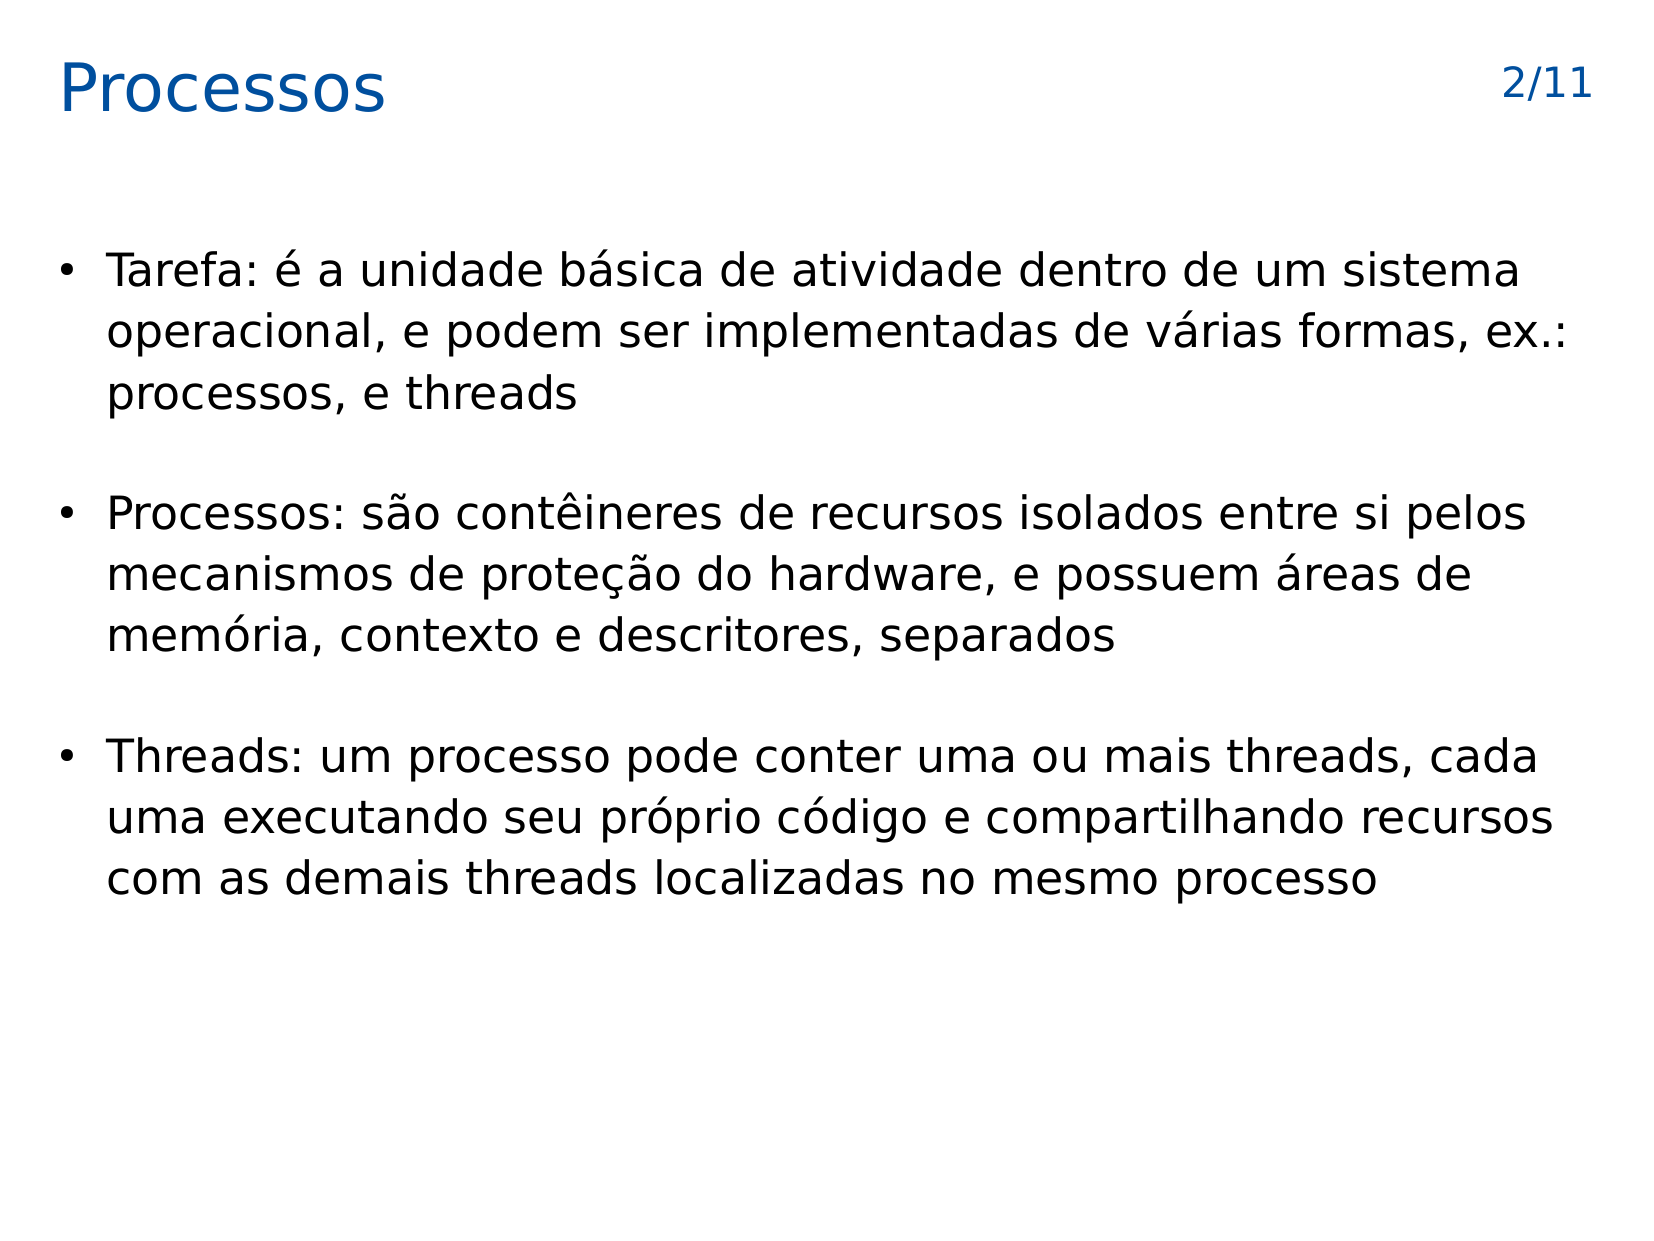

# Processos
2
Tarefa: é a unidade básica de atividade dentro de um sistema operacional, e podem ser implementadas de várias formas, ex.: processos, e threads
Processos: são contêineres de recursos isolados entre si pelos mecanismos de proteção do hardware, e possuem áreas de memória, contexto e descritores, separados
Threads: um processo pode conter uma ou mais threads, cada uma executando seu próprio código e compartilhando recursos com as demais threads localizadas no mesmo processo